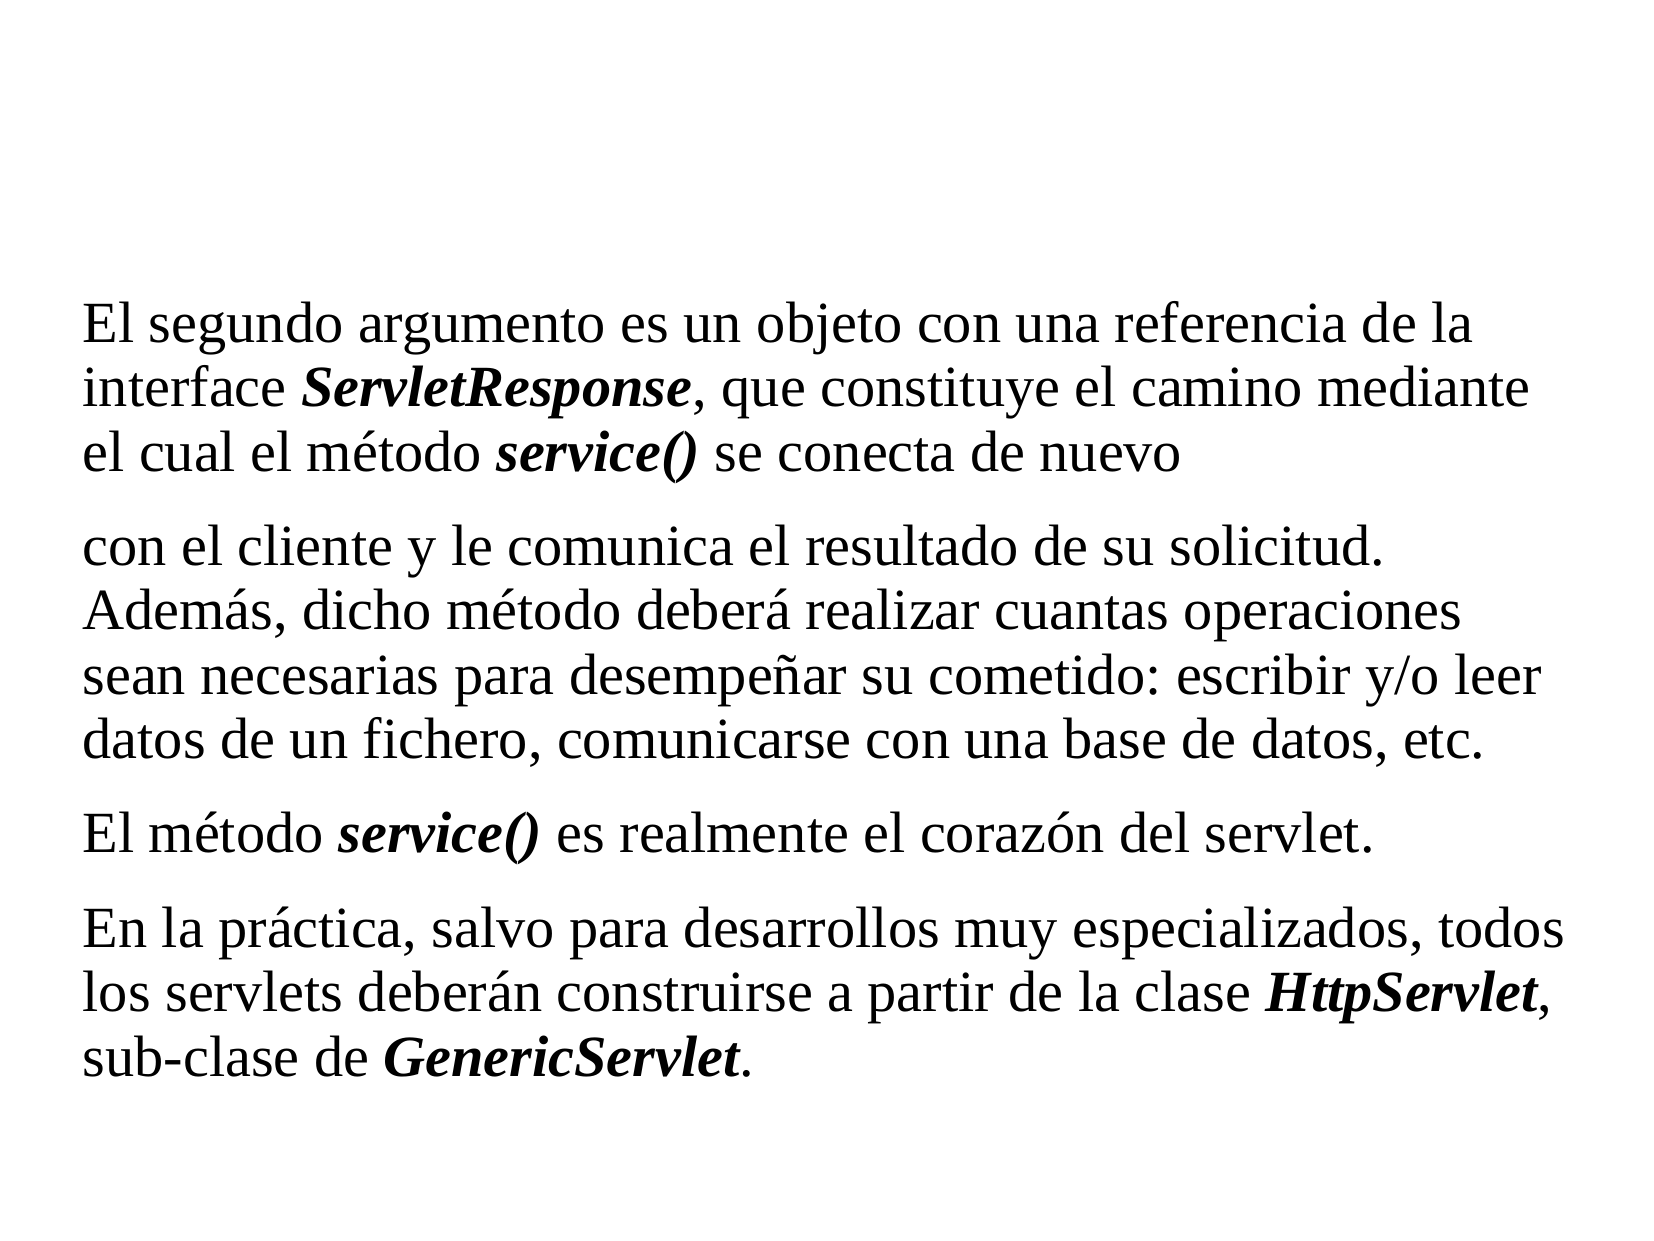

#
El segundo argumento es un objeto con una referencia de la interface ServletResponse, que constituye el camino mediante el cual el método service() se conecta de nuevo
con el cliente y le comunica el resultado de su solicitud. Además, dicho método deberá realizar cuantas operaciones sean necesarias para desempeñar su cometido: escribir y/o leer datos de un fichero, comunicarse con una base de datos, etc.
El método service() es realmente el corazón del servlet.
En la práctica, salvo para desarrollos muy especializados, todos los servlets deberán construirse a partir de la clase HttpServlet, sub-clase de GenericServlet.